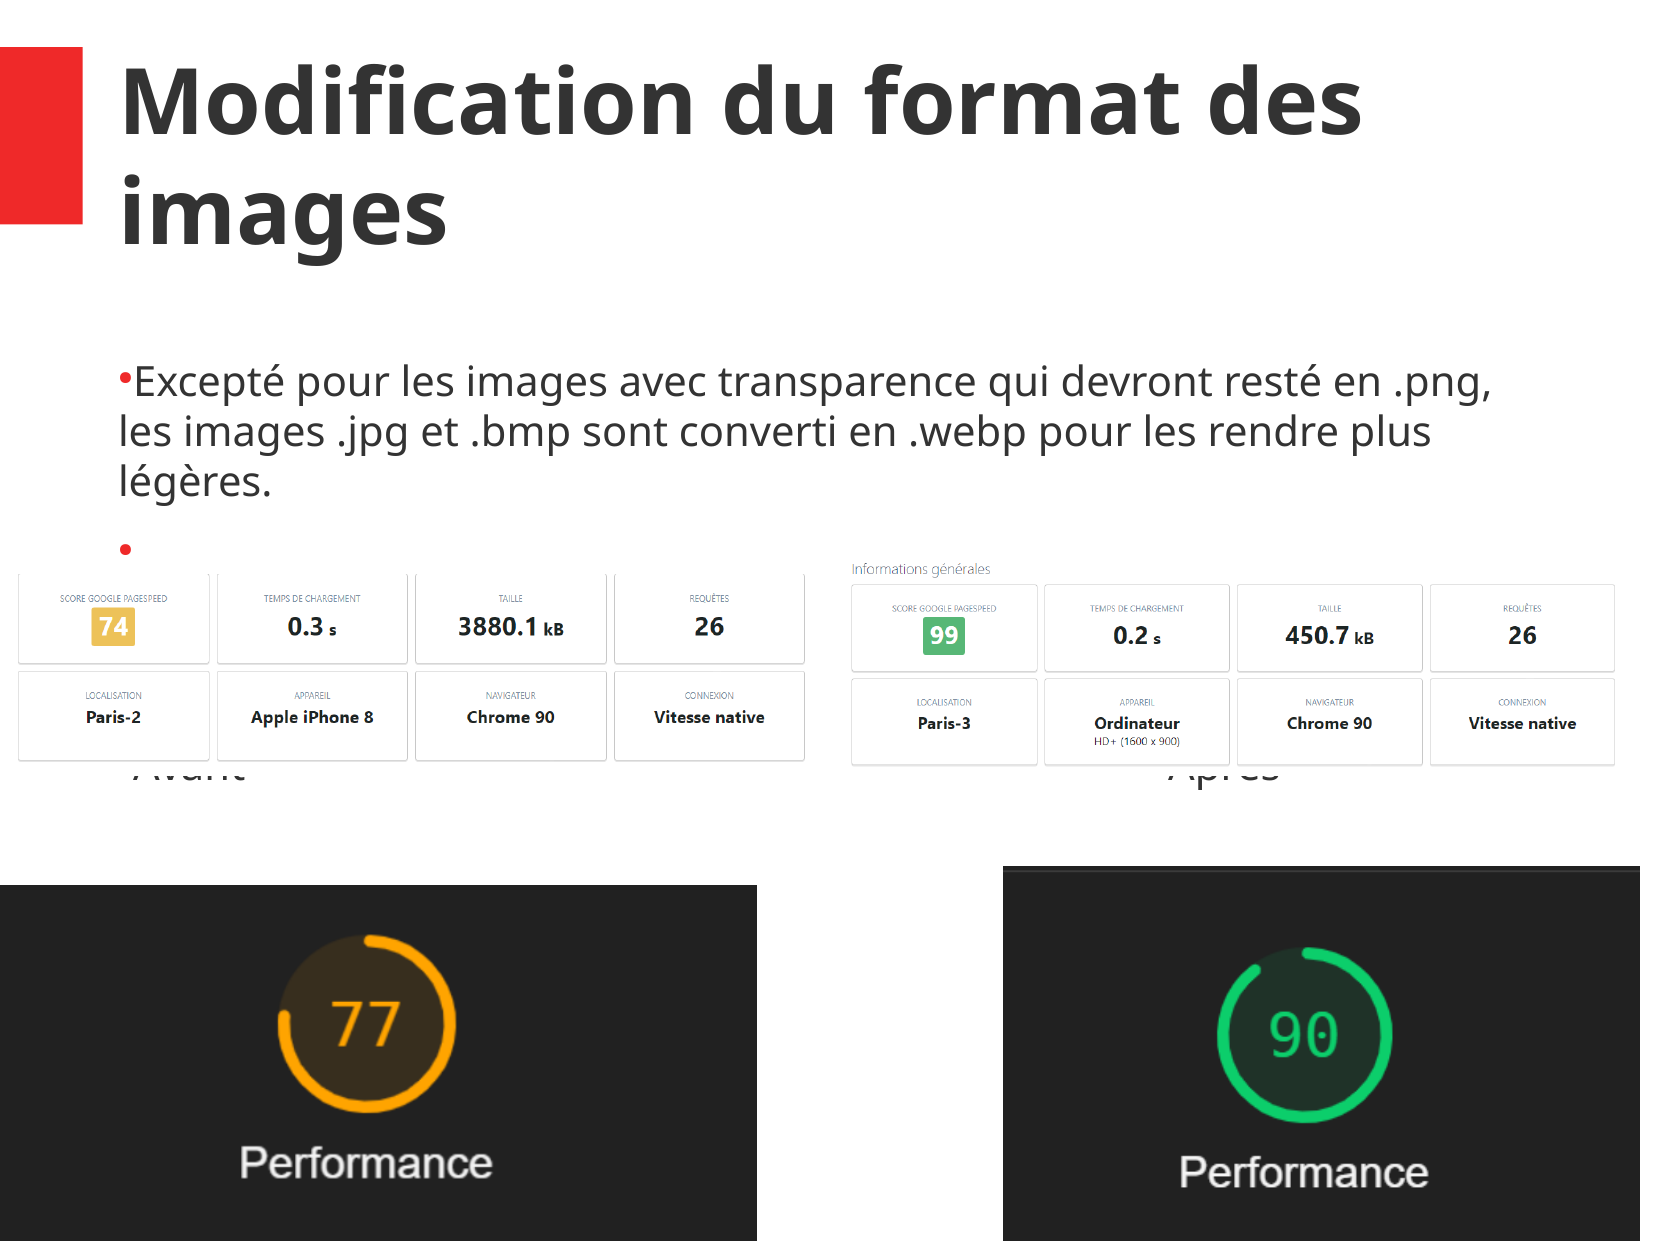

# Modification du format des images
Excepté pour les images avec transparence qui devront resté en .png, les images .jpg et .bmp sont converti en .webp pour les rendre plus légères.
Avant													Après